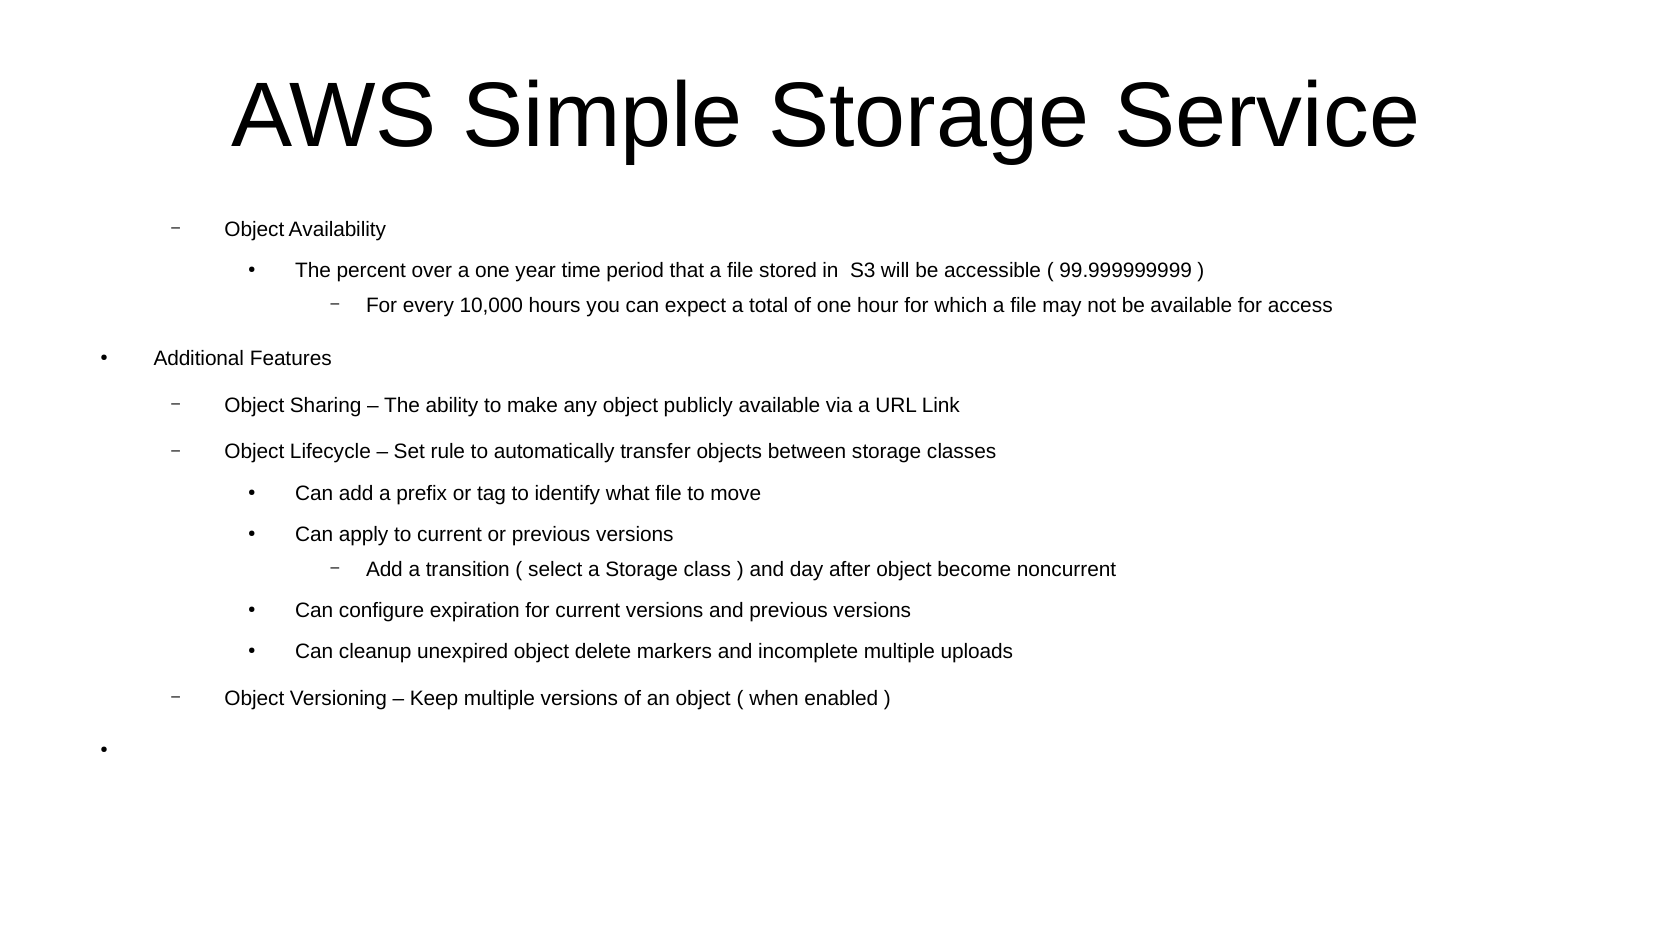

# AWS Simple Storage Service
Object Availability
The percent over a one year time period that a file stored in S3 will be accessible ( 99.999999999 )
For every 10,000 hours you can expect a total of one hour for which a file may not be available for access
Additional Features
Object Sharing – The ability to make any object publicly available via a URL Link
Object Lifecycle – Set rule to automatically transfer objects between storage classes
Can add a prefix or tag to identify what file to move
Can apply to current or previous versions
Add a transition ( select a Storage class ) and day after object become noncurrent
Can configure expiration for current versions and previous versions
Can cleanup unexpired object delete markers and incomplete multiple uploads
Object Versioning – Keep multiple versions of an object ( when enabled )